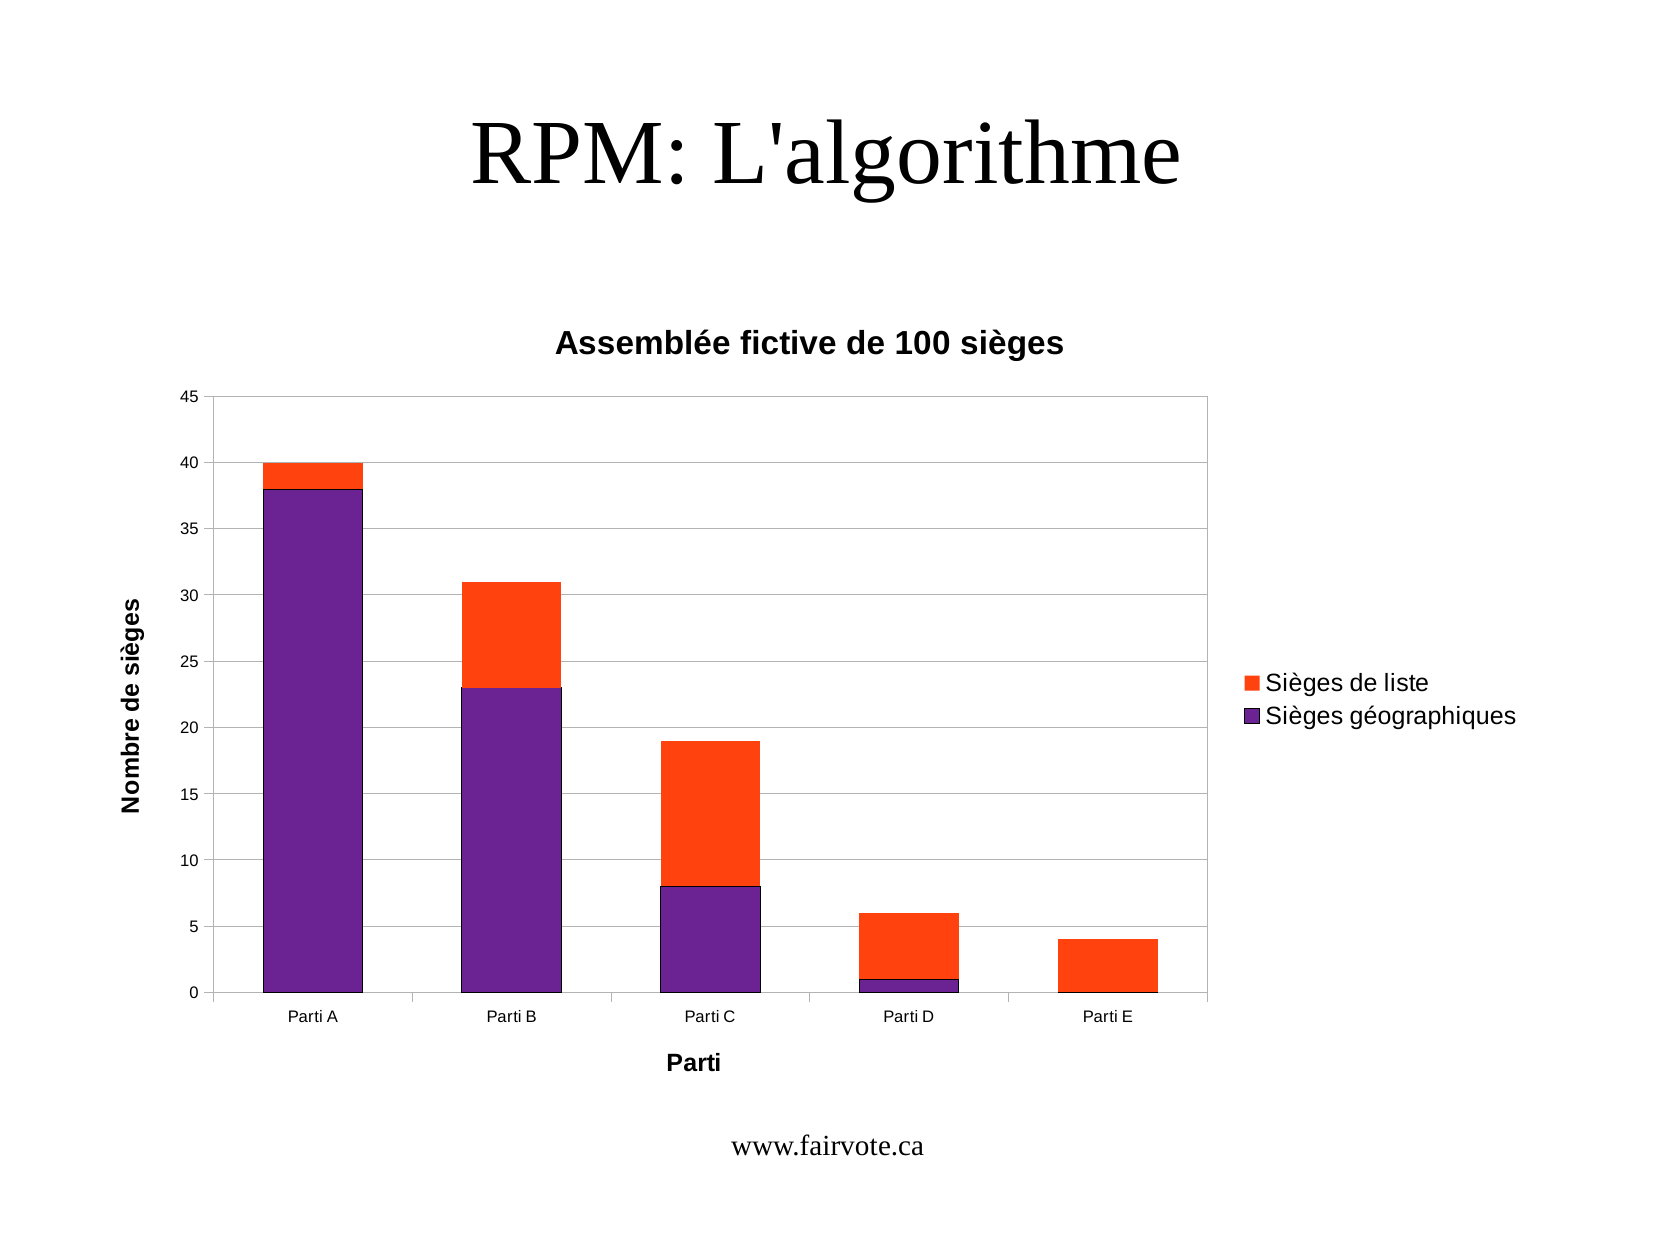

# RPM: L'algorithme
### Chart: Assemblée fictive de 100 sièges
| Category | Sièges géographiques | Sièges de liste |
|---|---|---|
| Parti A | 38.0 | 2.0 |
| Parti B | 23.0 | 8.0 |
| Parti C | 8.0 | 11.0 |
| Parti D | 1.0 | 5.0 |
| Parti E | 0.0 | 4.0 |www.fairvote.ca